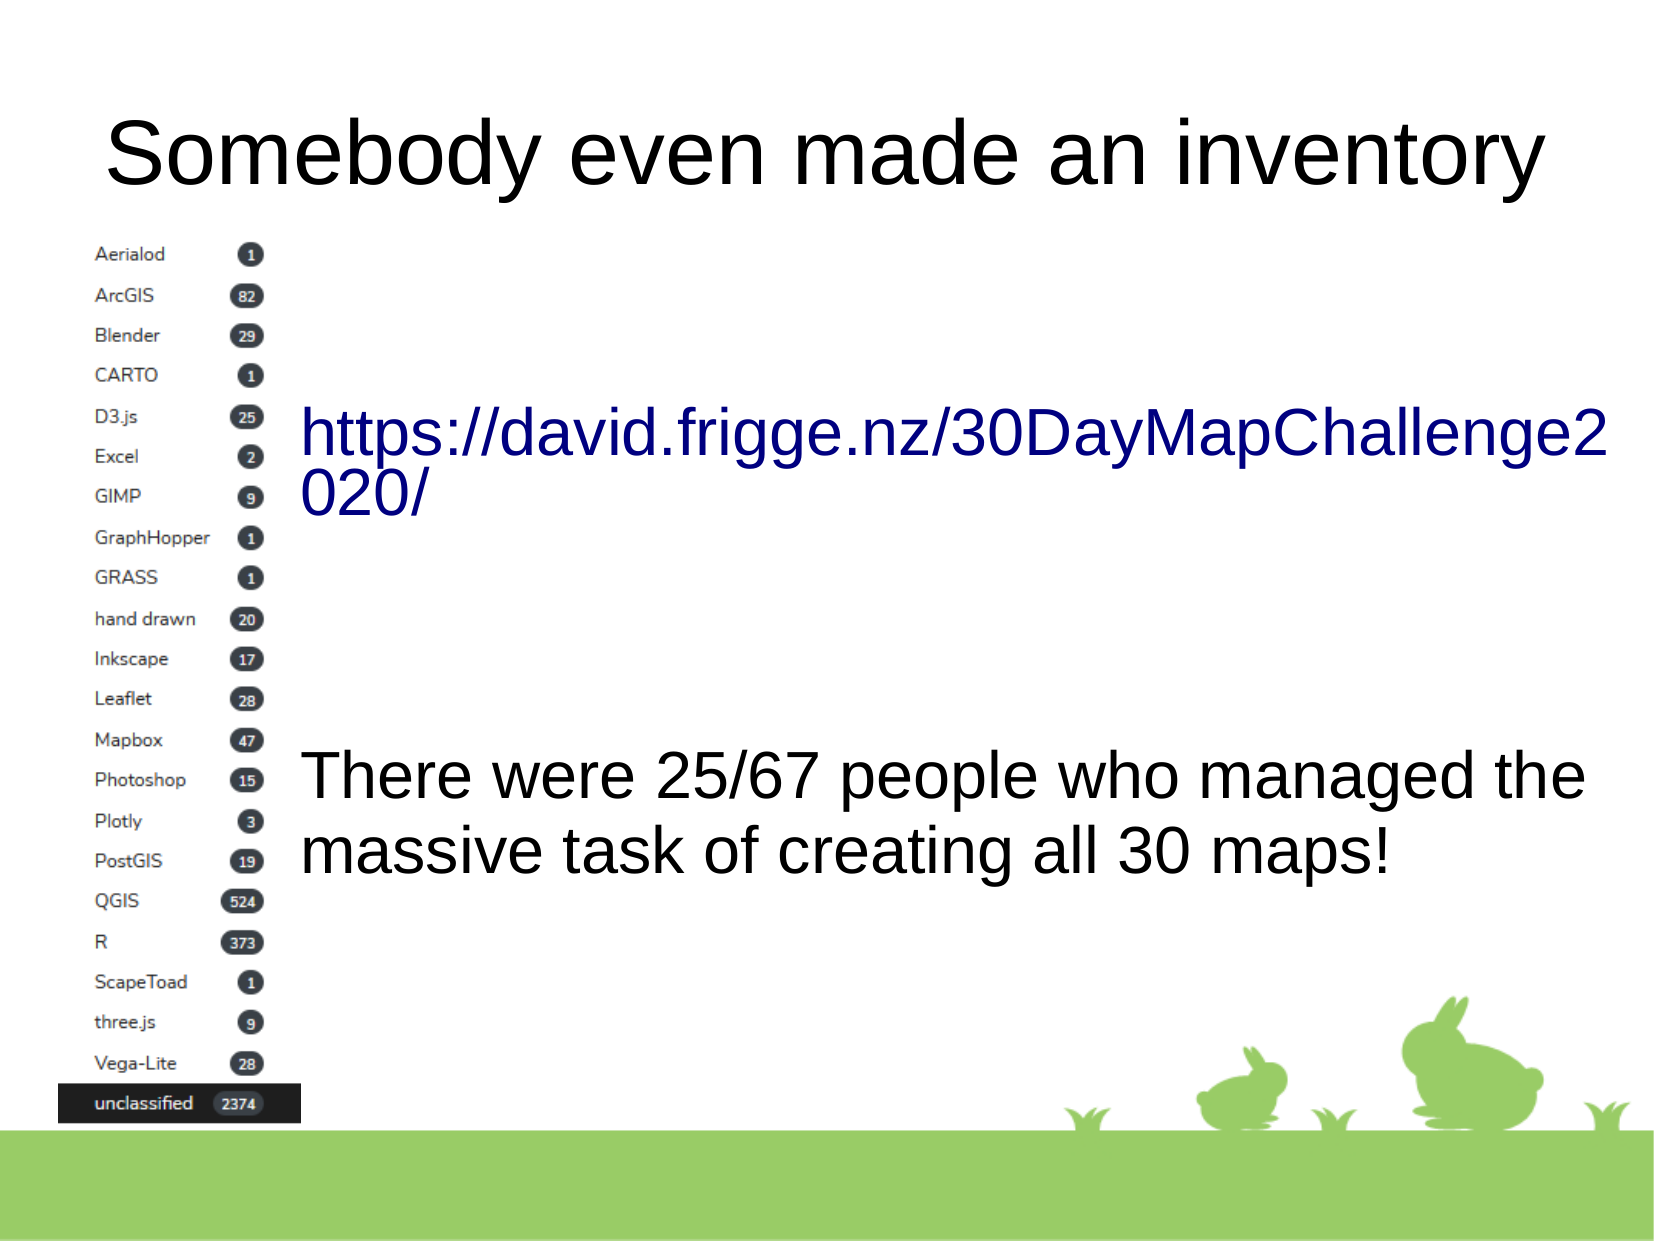

# Somebody even made an inventory
https://david.frigge.nz/30DayMapChallenge2020/
There were 25/67 people who managed the massive task of creating all 30 maps!